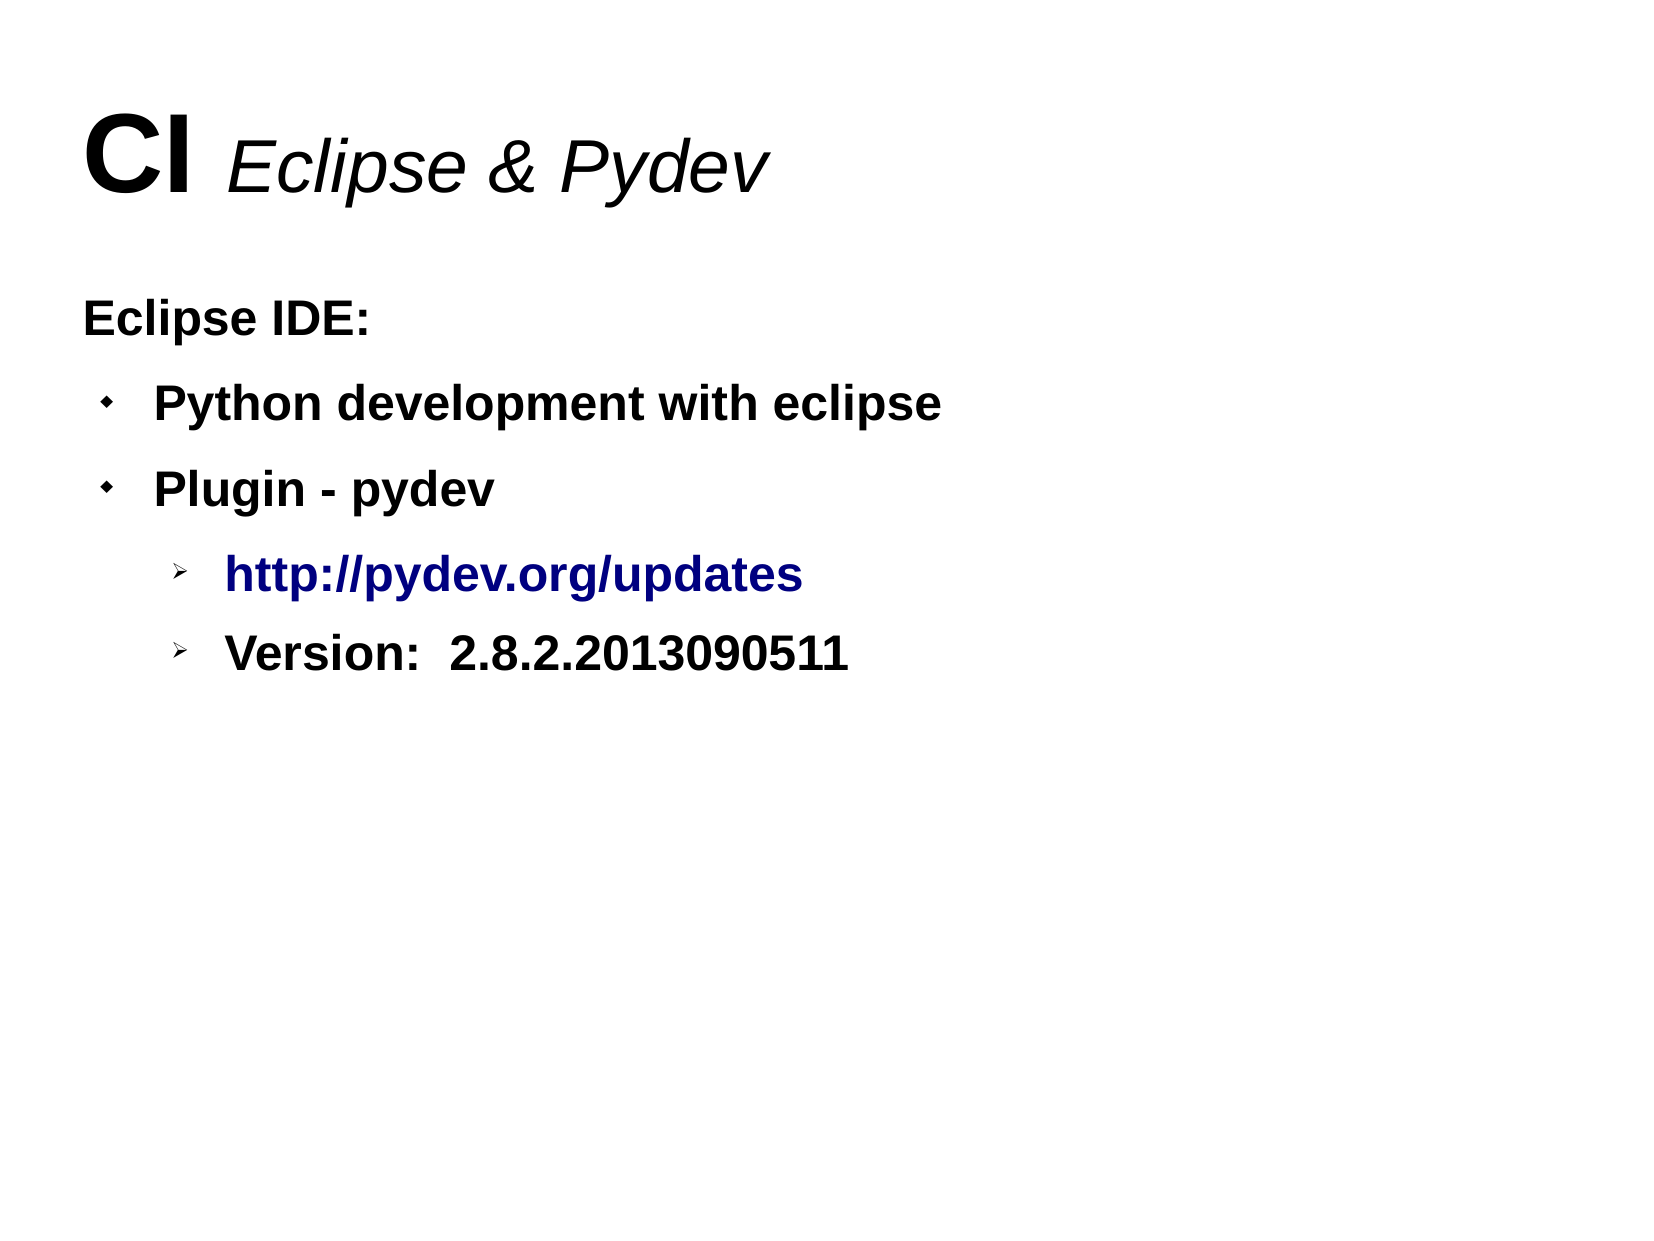

# CI Eclipse & Pydev
Eclipse IDE:
Python development with eclipse
Plugin - pydev
http://pydev.org/updates
Version:	2.8.2.2013090511